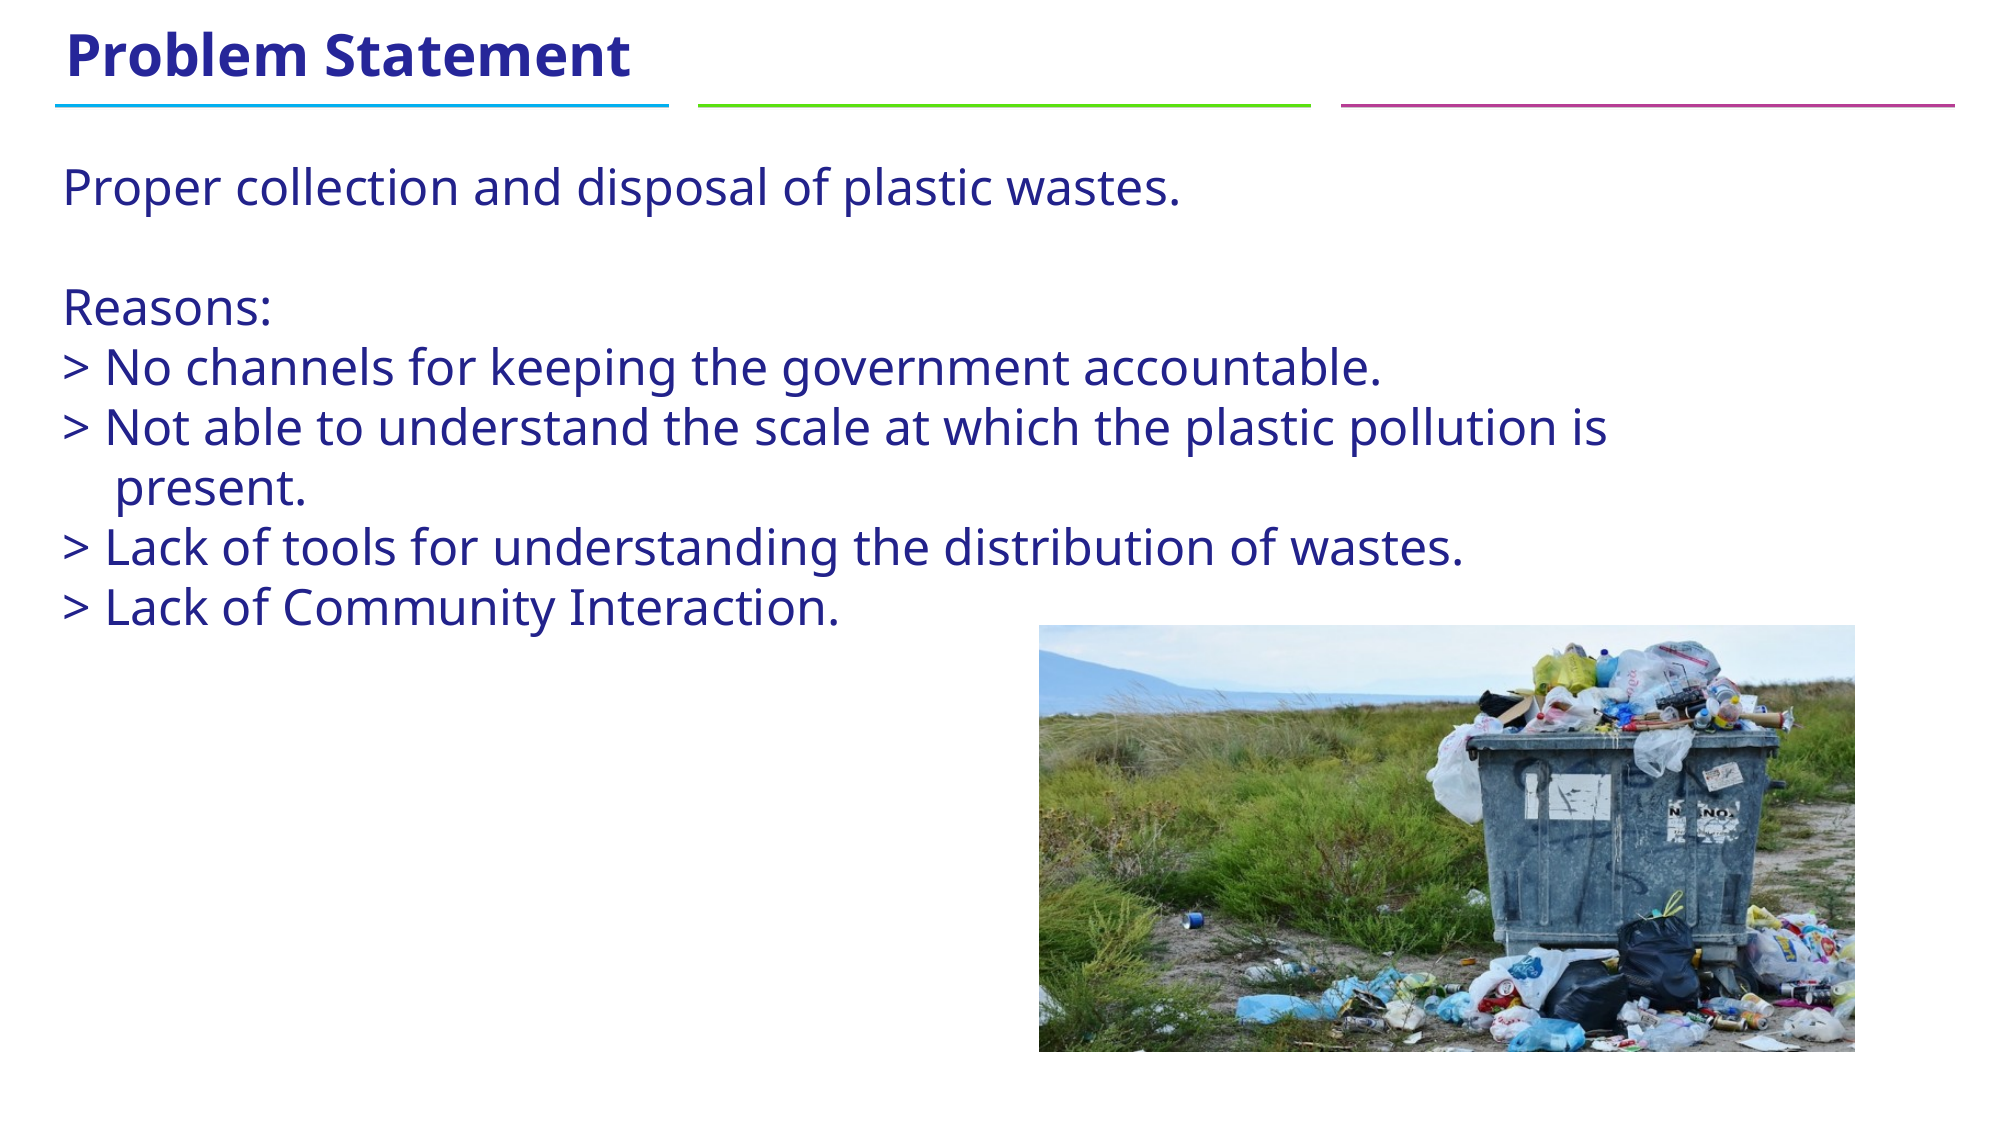

Problem Statement
Proper collection and disposal of plastic wastes.
Reasons:
> No channels for keeping the government accountable.
> Not able to understand the scale at which the plastic pollution is
 present.
> Lack of tools for understanding the distribution of wastes.
> Lack of Community Interaction.